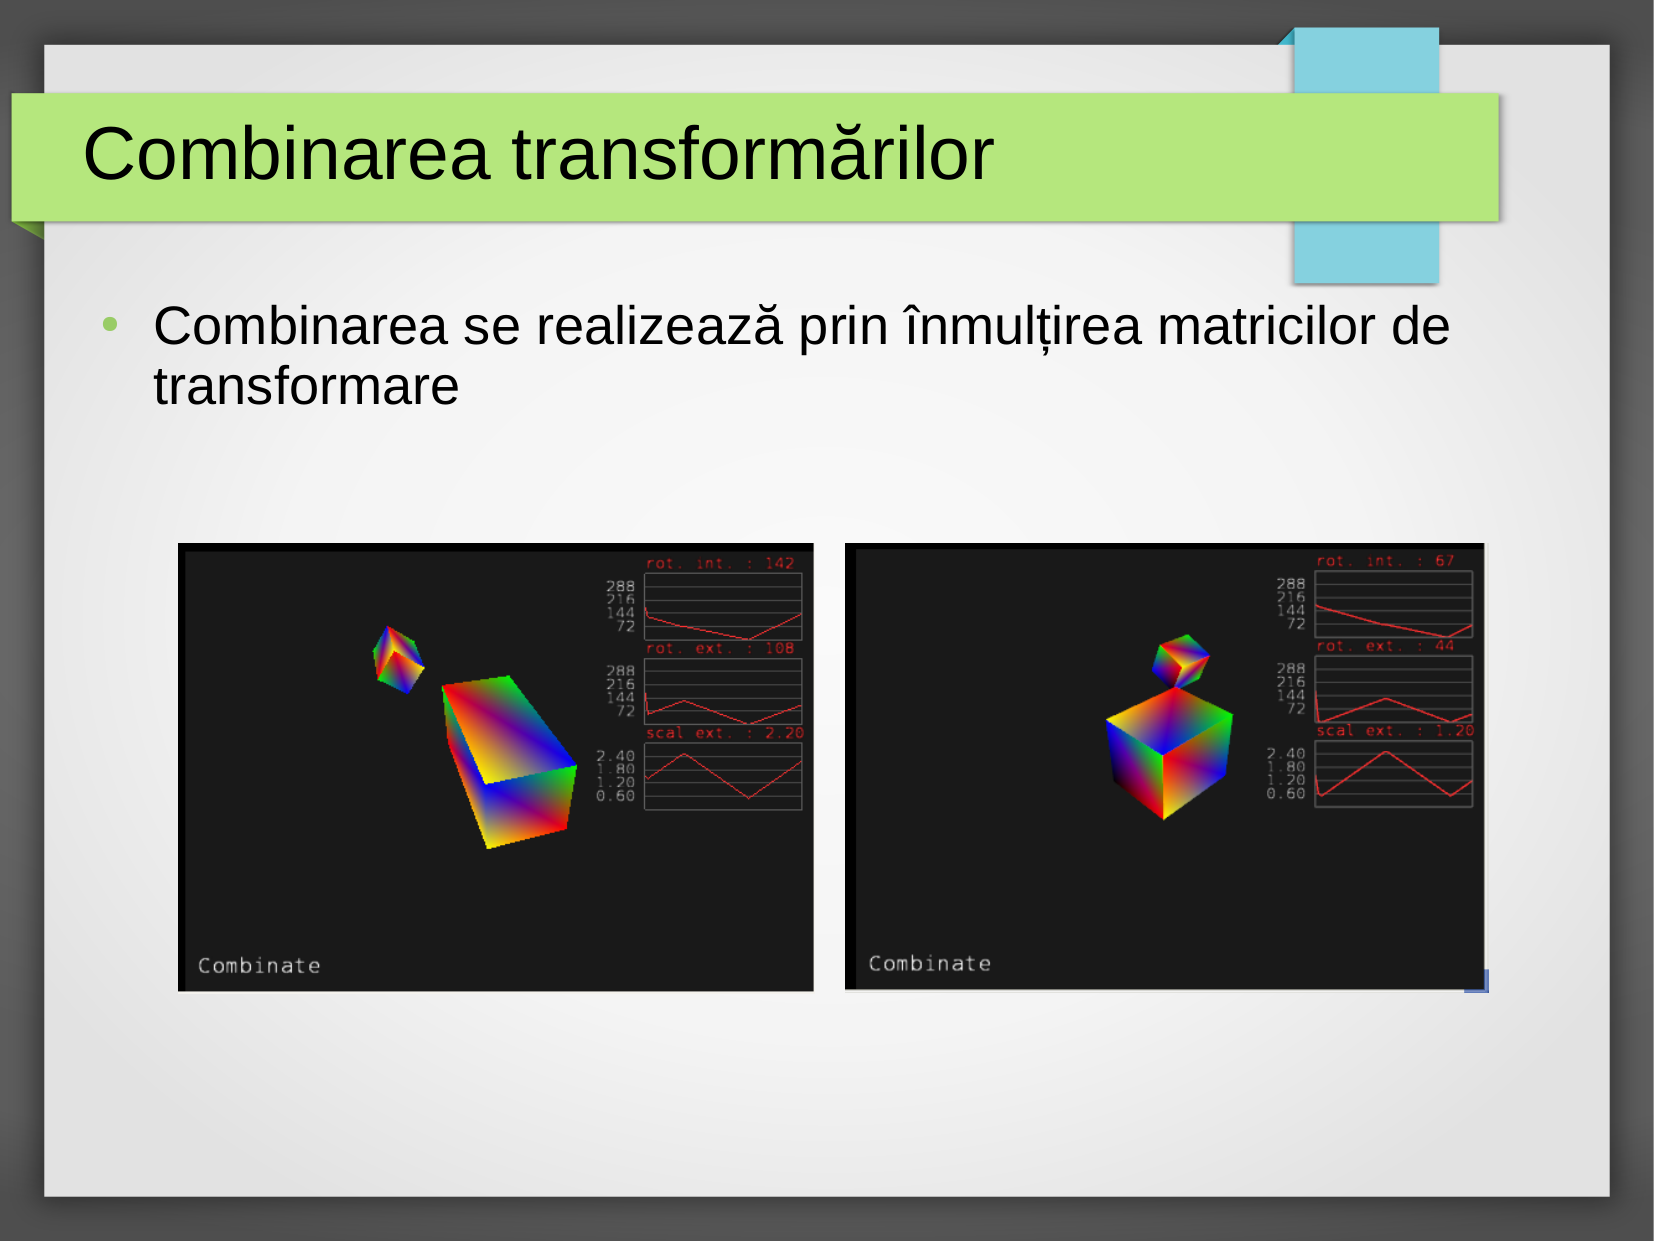

# Combinarea transformărilor
Combinarea se realizează prin înmulțirea matricilor de transformare